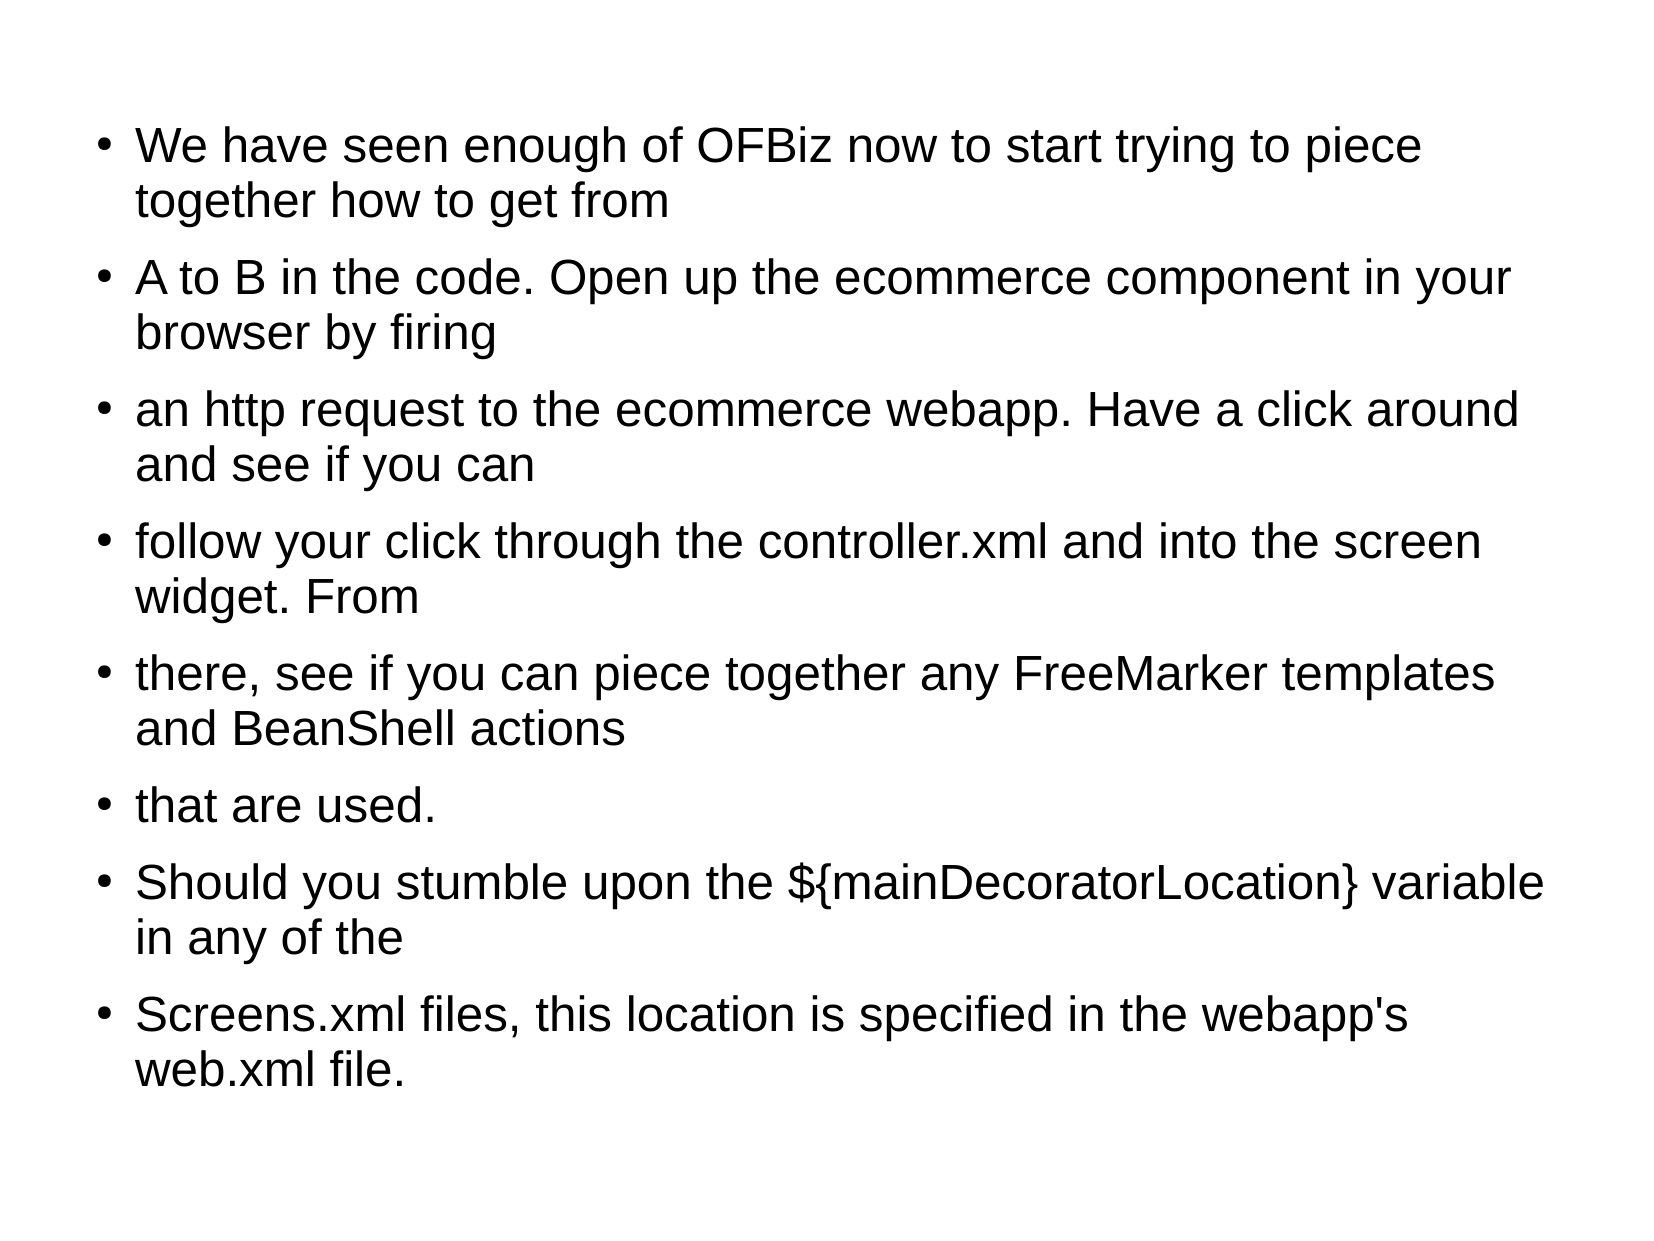

# We have seen enough of OFBiz now to start trying to piece together how to get from
A to B in the code. Open up the ecommerce component in your browser by firing
an http request to the ecommerce webapp. Have a click around and see if you can
follow your click through the controller.xml and into the screen widget. From
there, see if you can piece together any FreeMarker templates and BeanShell actions
that are used.
Should you stumble upon the ${mainDecoratorLocation} variable in any of the
Screens.xml files, this location is specified in the webapp's web.xml file.